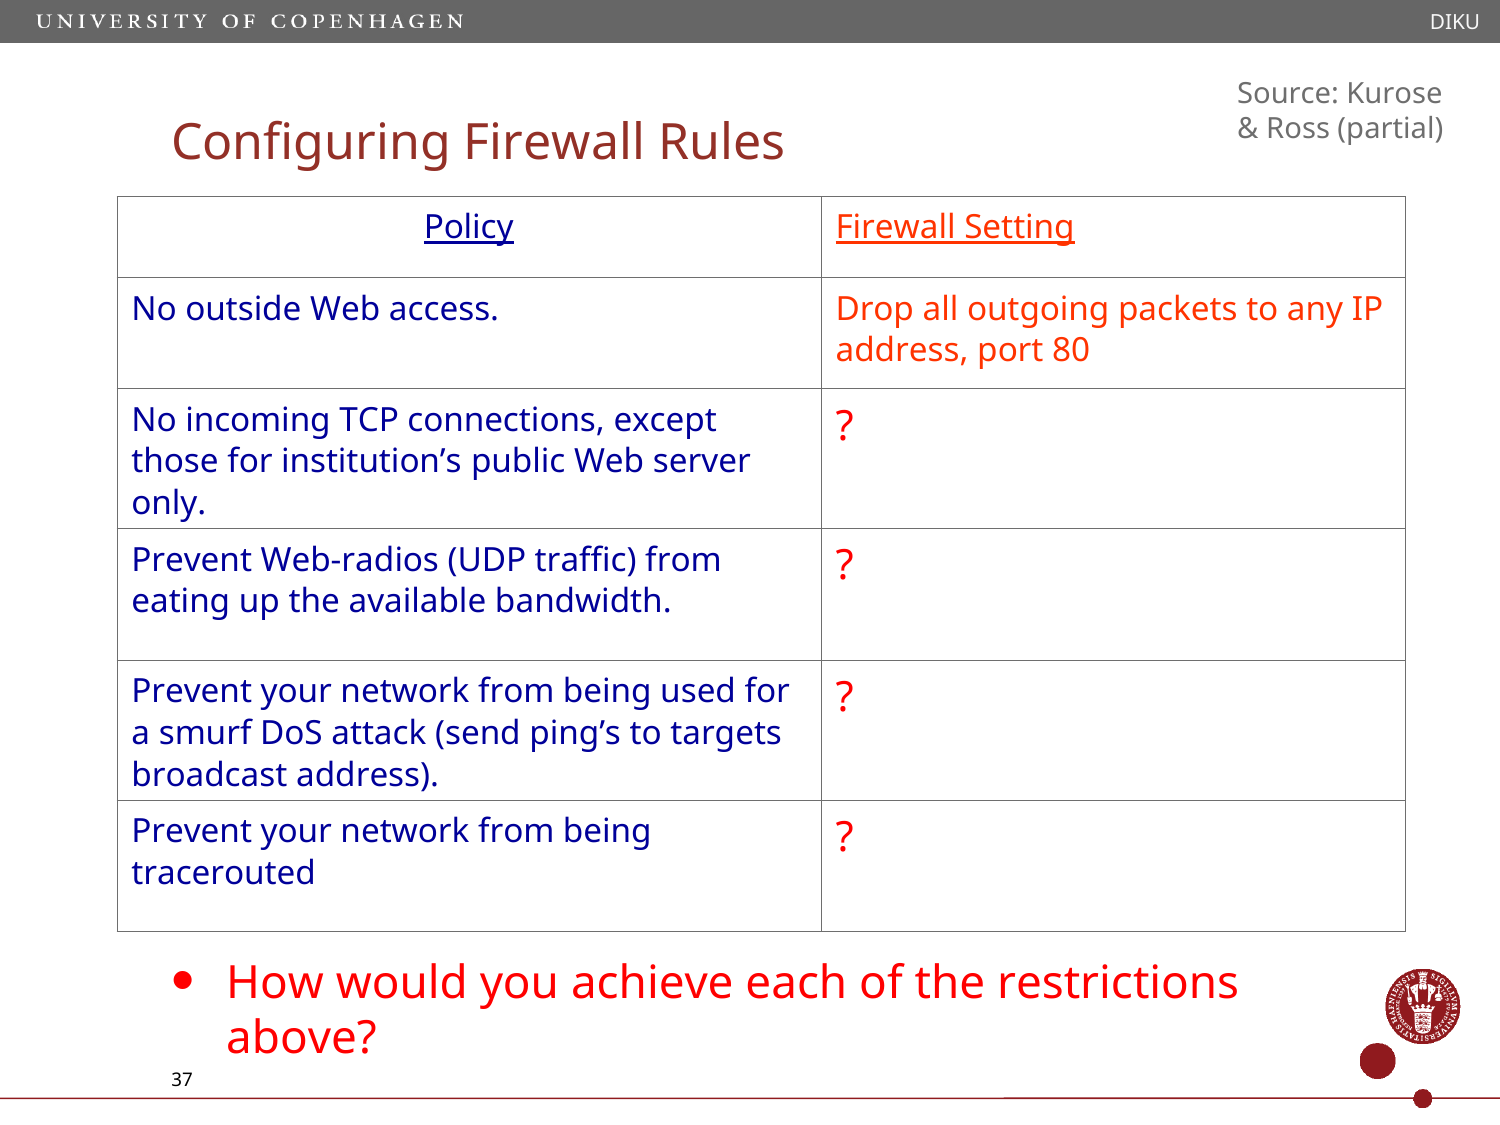

DIKU
Source: Kurose & Ross (partial)
Configuring Firewall Rules
| Policy | Firewall Setting |
| --- | --- |
| No outside Web access. | Drop all outgoing packets to any IP address, port 80 |
| No incoming TCP connections, except those for institution’s public Web server only. | ? |
| Prevent Web-radios (UDP traffic) from eating up the available bandwidth. | ? |
| Prevent your network from being used for a smurf DoS attack (send ping’s to targets broadcast address). | ? |
| Prevent your network from being tracerouted | ? |
How would you achieve each of the restrictions above?